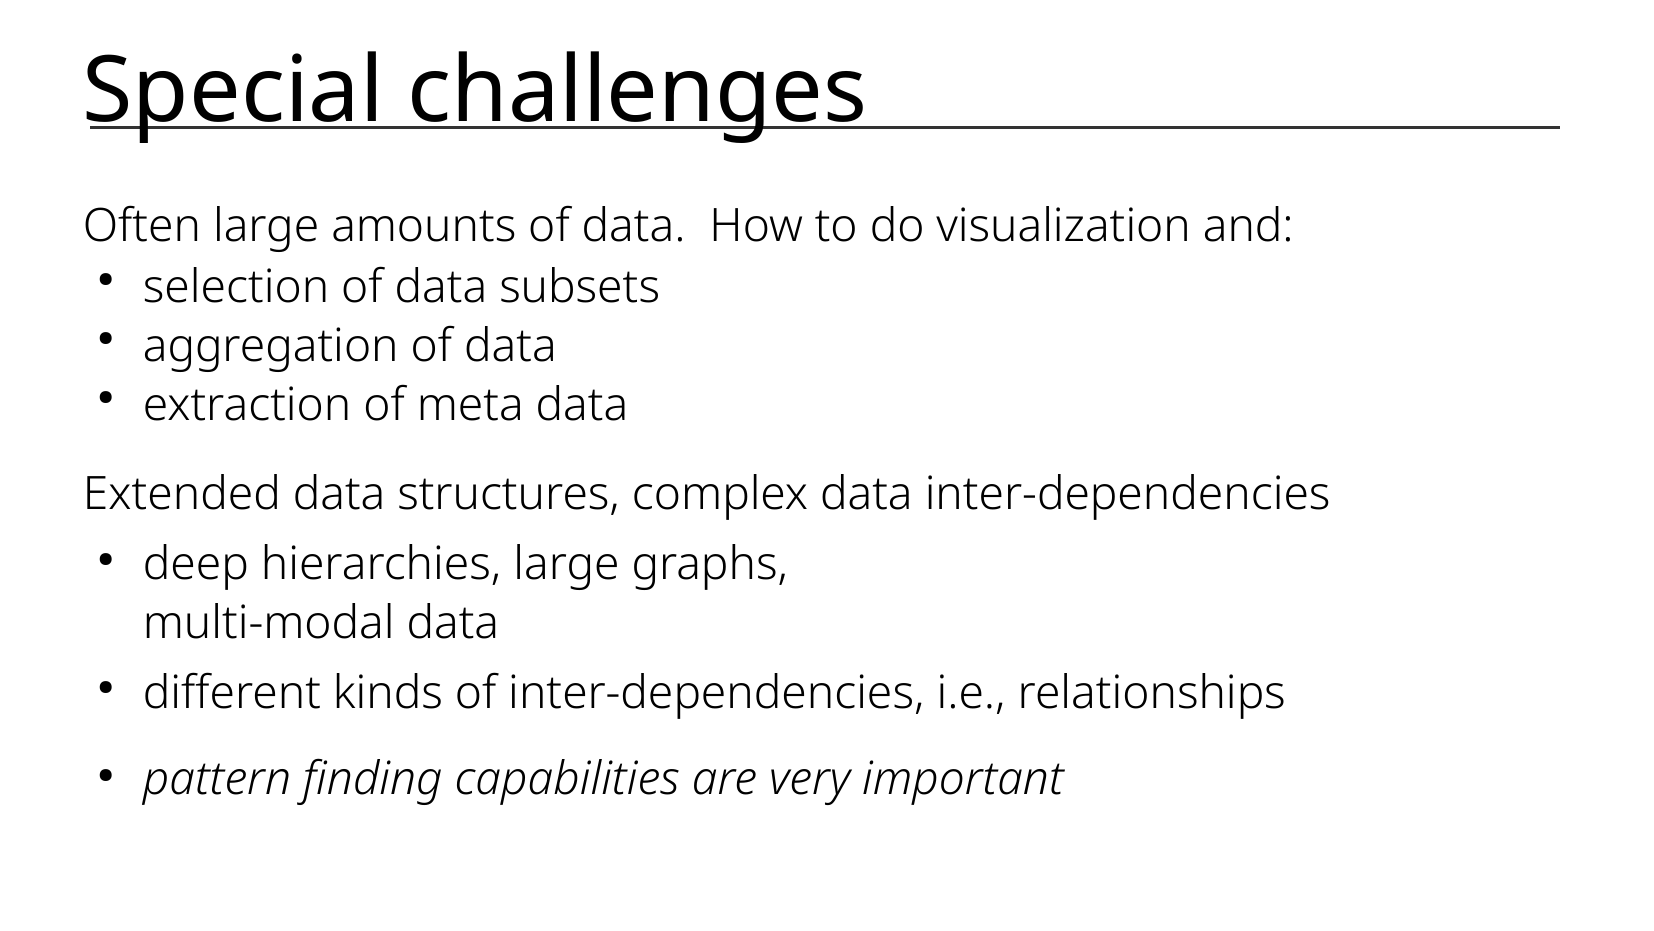

# Special challenges
Often large amounts of data. How to do visualization and:
selection of data subsets
aggregation of data
extraction of meta data
Extended data structures, complex data inter-dependencies
deep hierarchies, large graphs,
multi-modal data
different kinds of inter-dependencies, i.e., relationships
pattern finding capabilities are very important